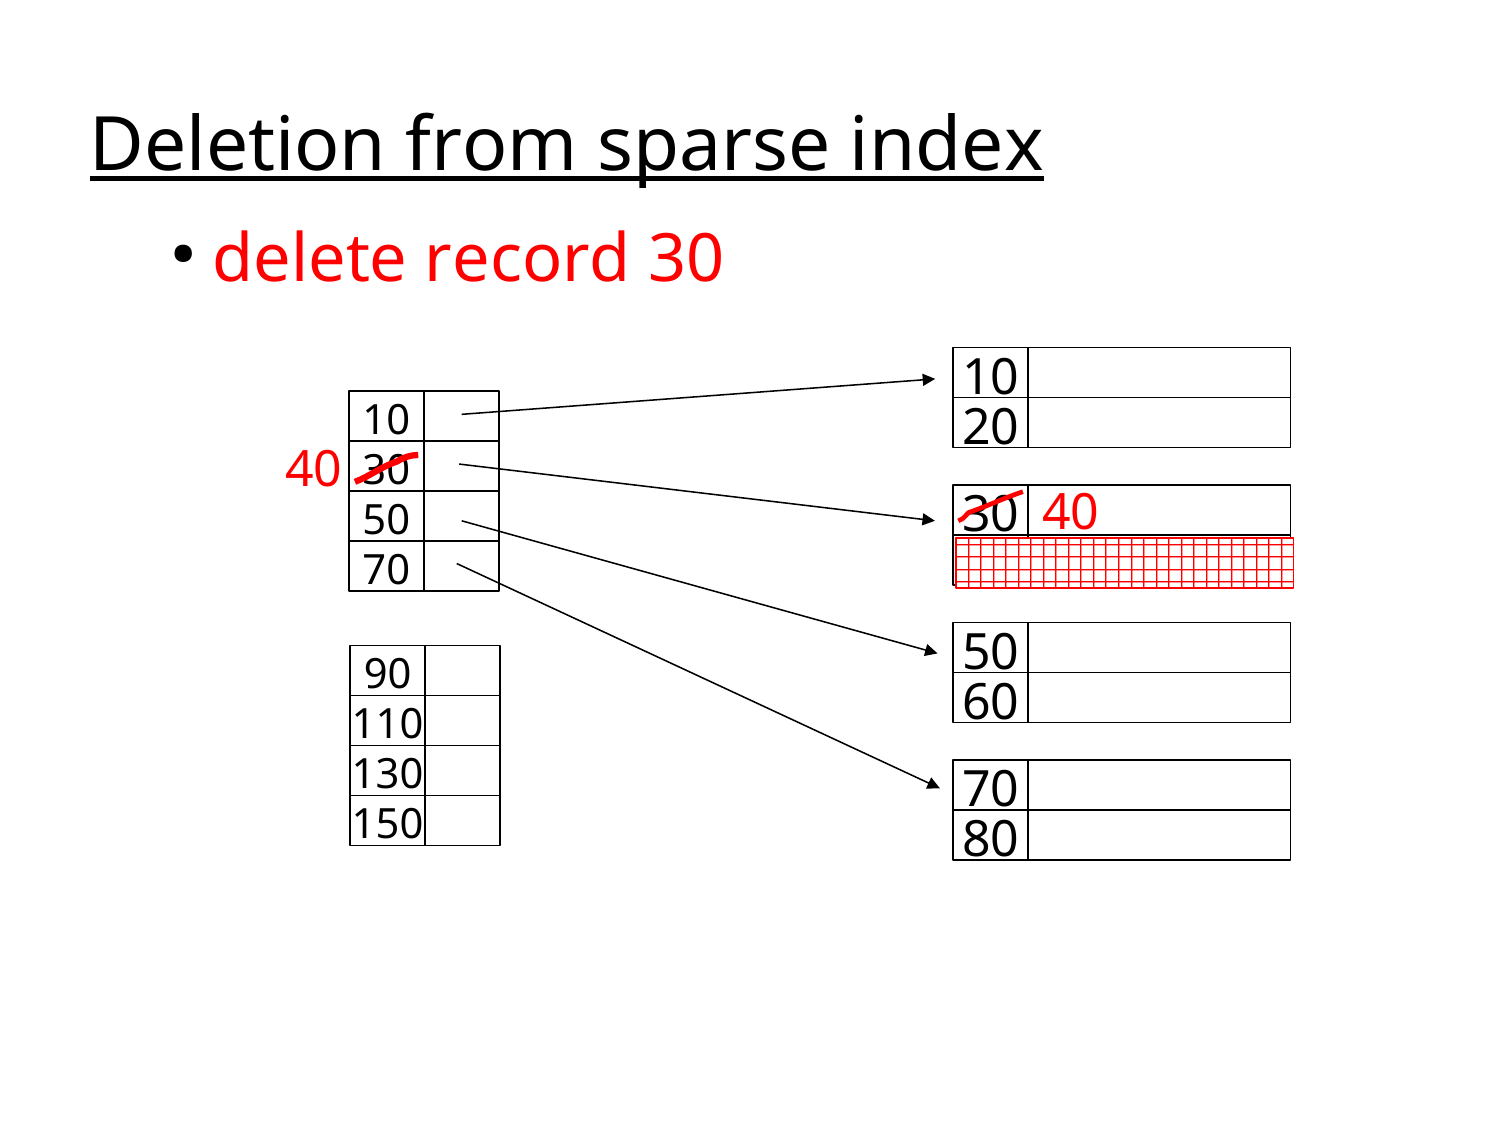

# Deletion from sparse index
 delete record 30
10
20
10
40
40
30
30
40
50
70
50
60
90
110
130
70
80
150